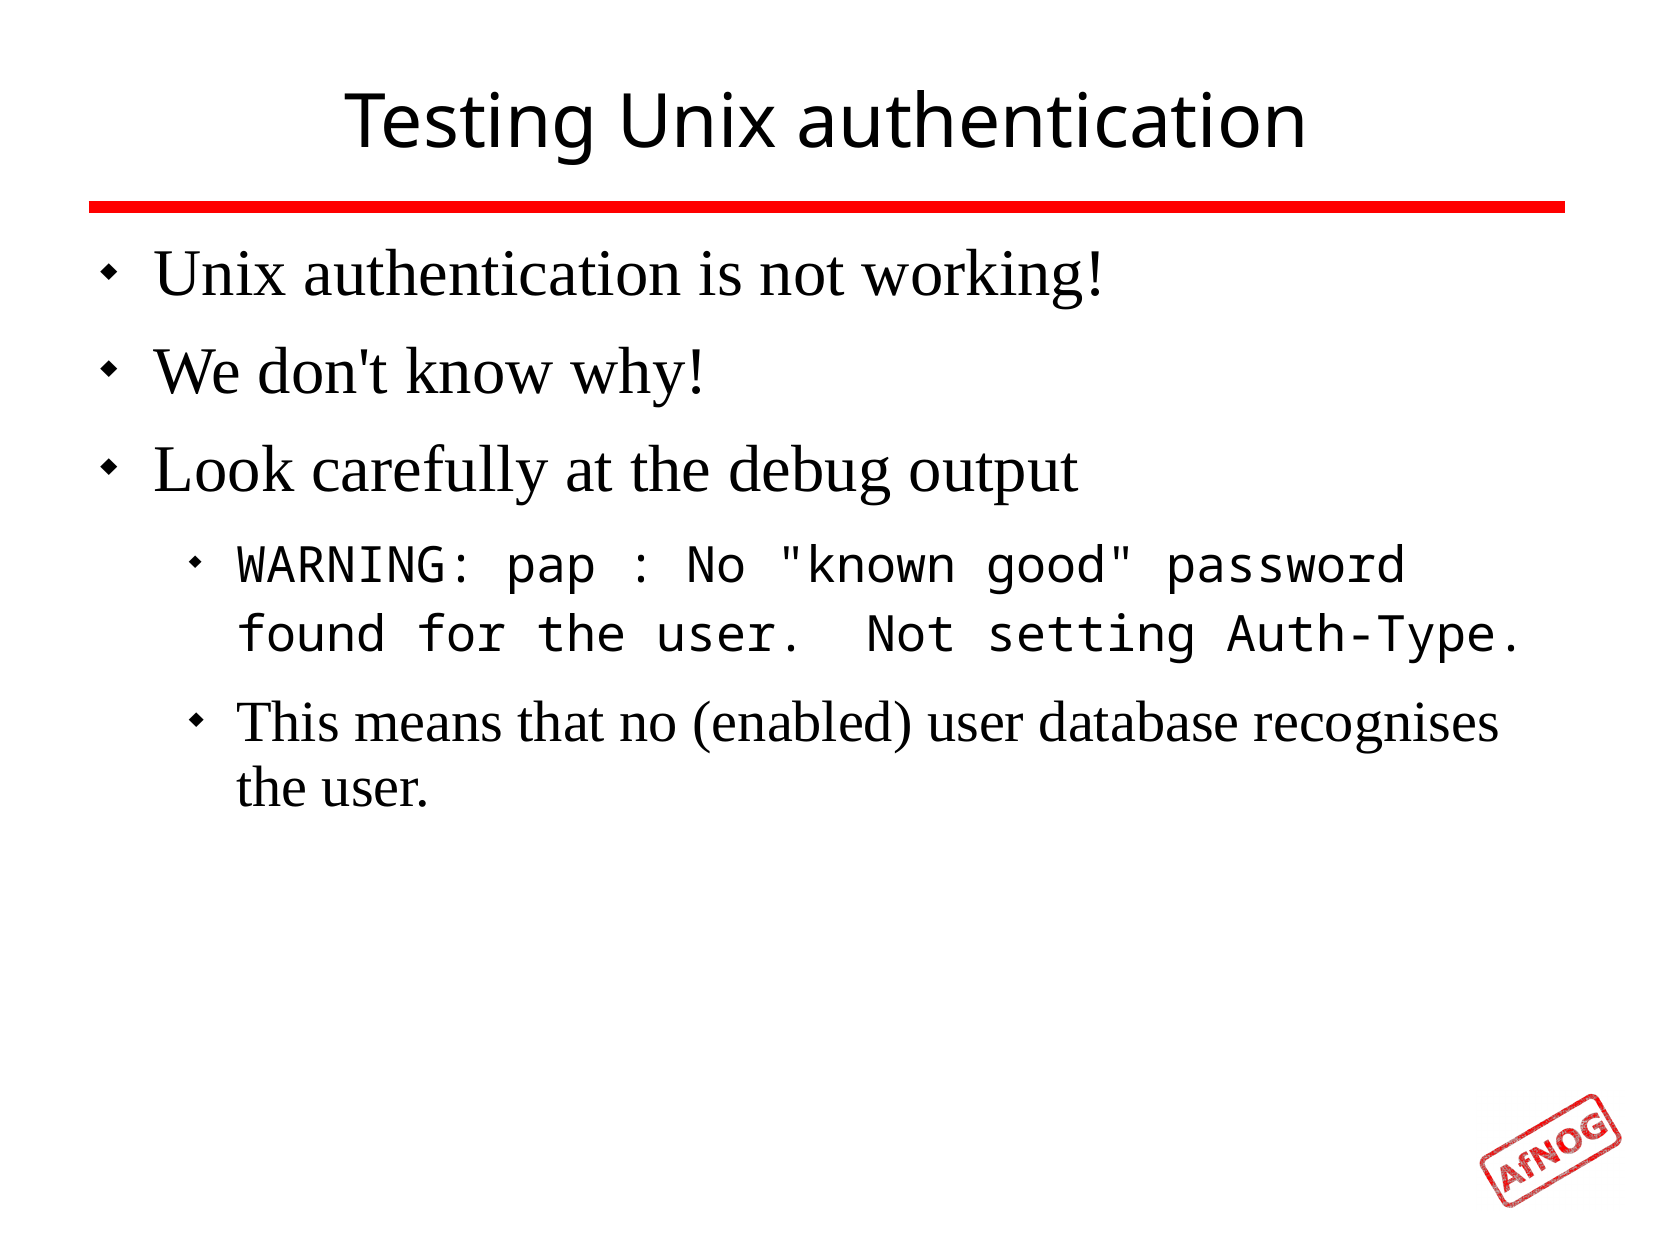

# Testing Unix authentication
Unix authentication is not working!
We don't know why!
Look carefully at the debug output
WARNING: pap : No "known good" password found for the user. Not setting Auth-Type.
This means that no (enabled) user database recognises the user.